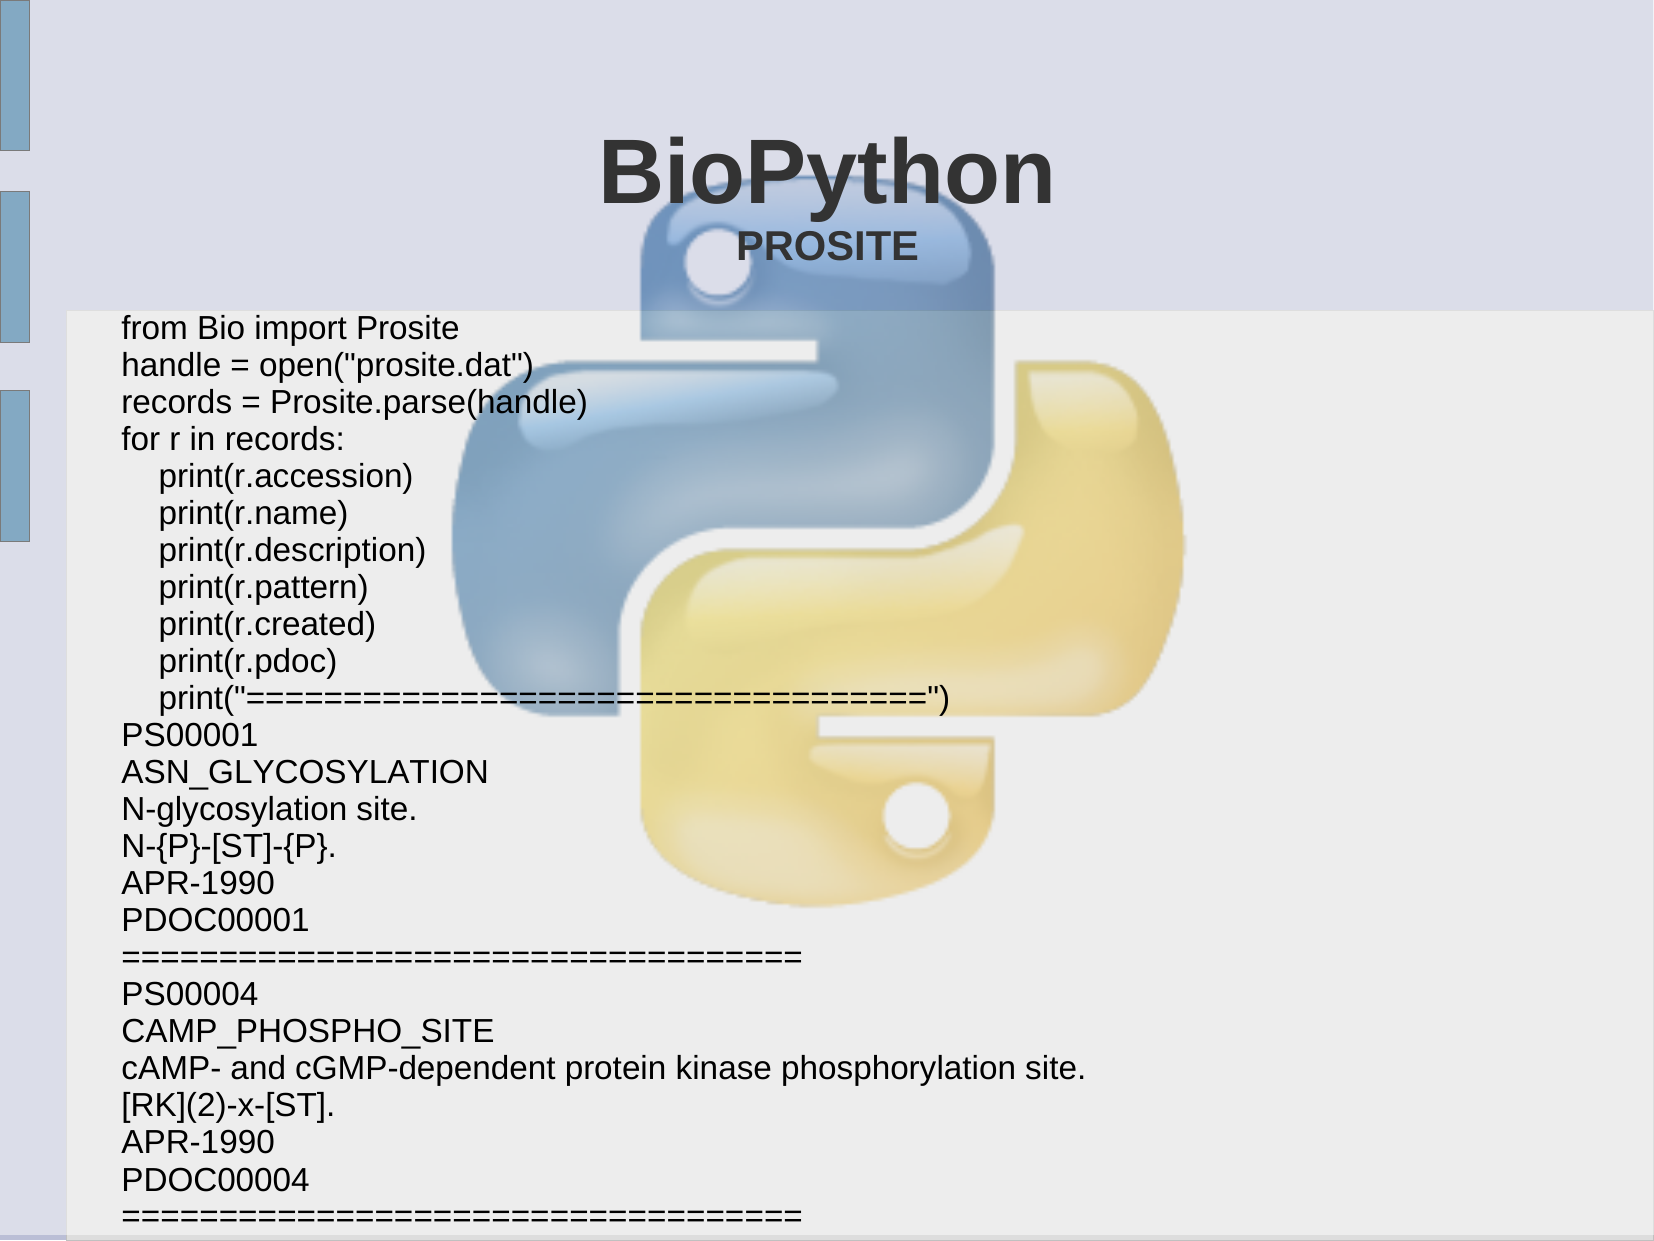

# BioPython PROSITE
from Bio import Prosite
handle = open("prosite.dat")
records = Prosite.parse(handle)
for r in records:
 print(r.accession)
 print(r.name)
 print(r.description)
 print(r.pattern)
 print(r.created)
 print(r.pdoc)
 print("===================================")
PS00001
ASN_GLYCOSYLATION
N-glycosylation site.
N-{P}-[ST]-{P}.
APR-1990
PDOC00001
===================================
PS00004
CAMP_PHOSPHO_SITE
cAMP- and cGMP-dependent protein kinase phosphorylation site.
[RK](2)-x-[ST].
APR-1990
PDOC00004
===================================